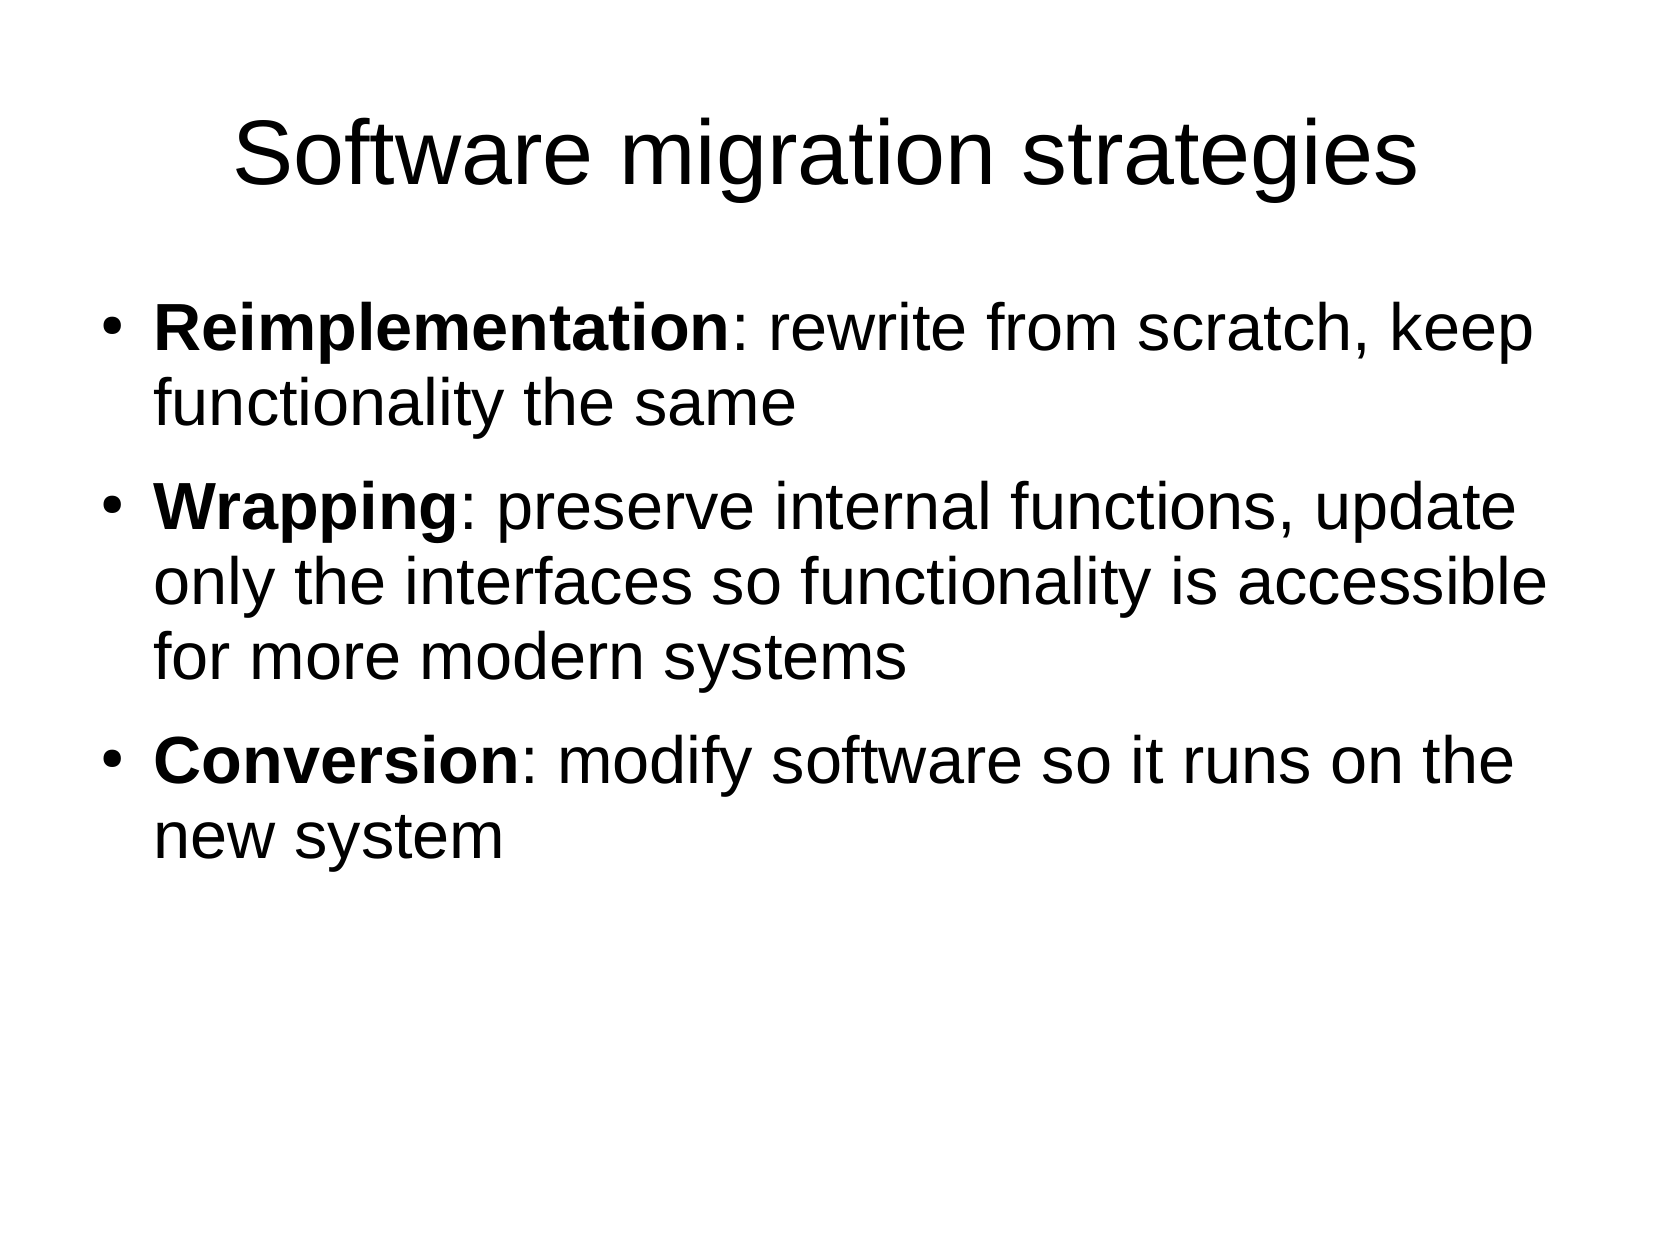

# Software migration strategies
Reimplementation: rewrite from scratch, keep functionality the same
Wrapping: preserve internal functions, update only the interfaces so functionality is accessible for more modern systems
Conversion: modify software so it runs on the new system